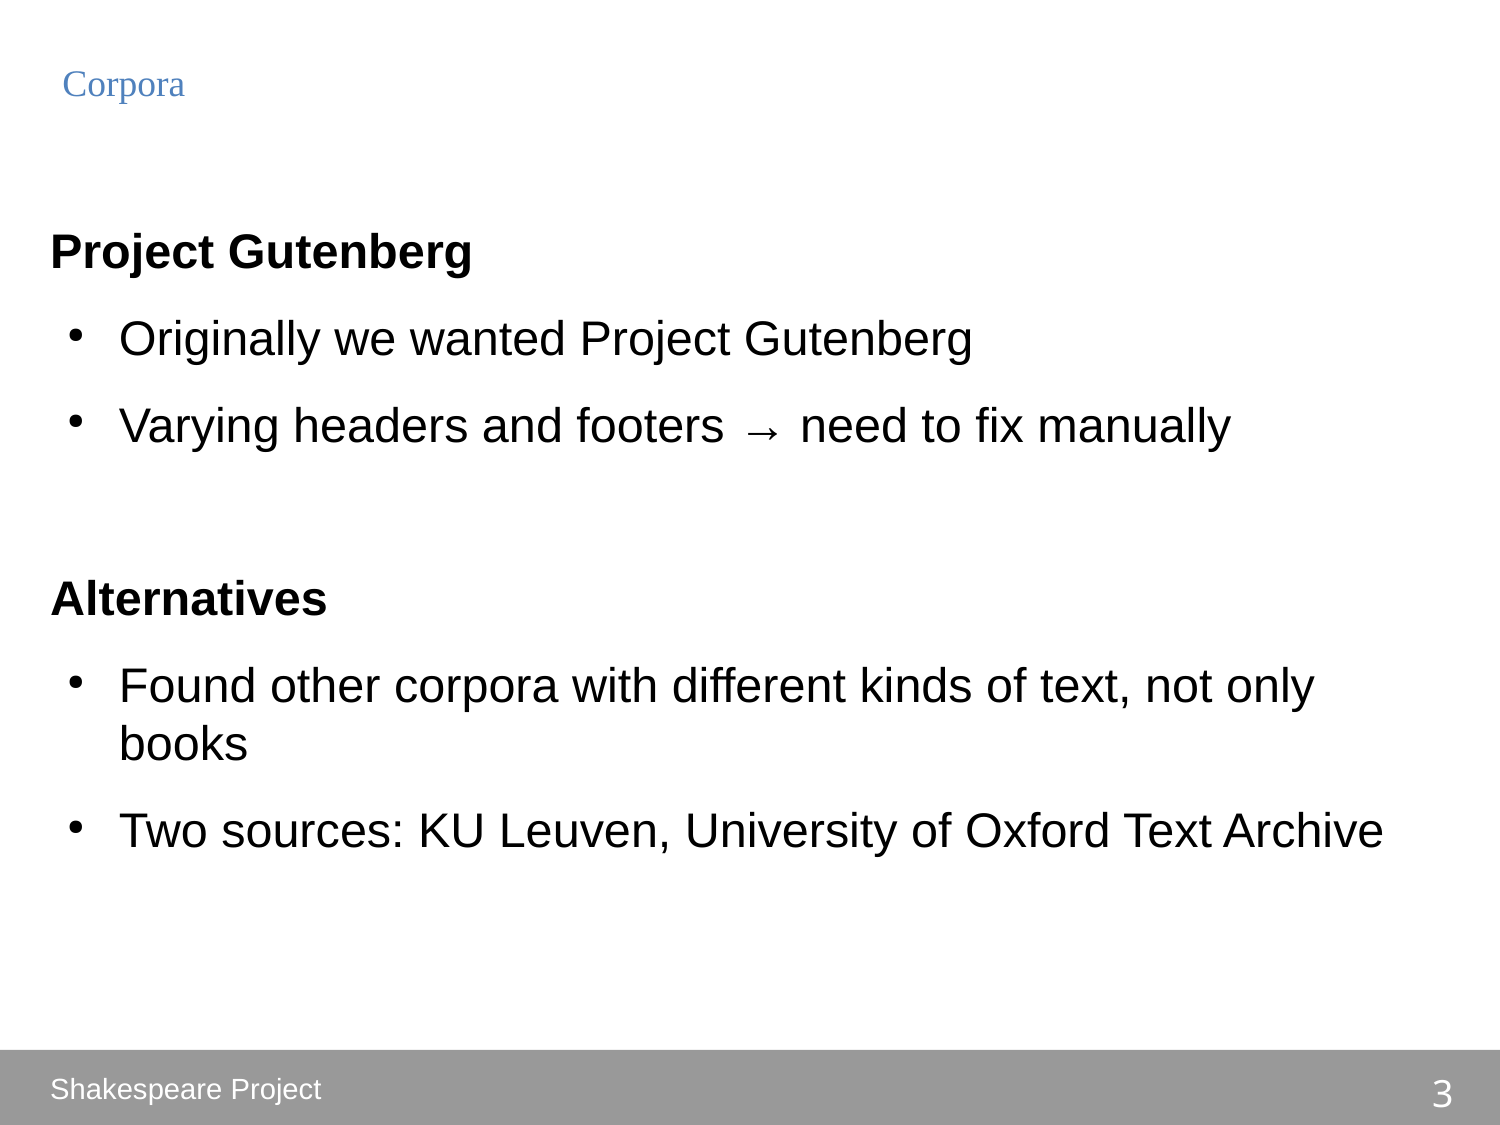

# Corpora
Project Gutenberg
Originally we wanted Project Gutenberg
Varying headers and footers → need to fix manually
Alternatives
Found other corpora with different kinds of text, not only books
Two sources: KU Leuven, University of Oxford Text Archive
Shakespeare Project